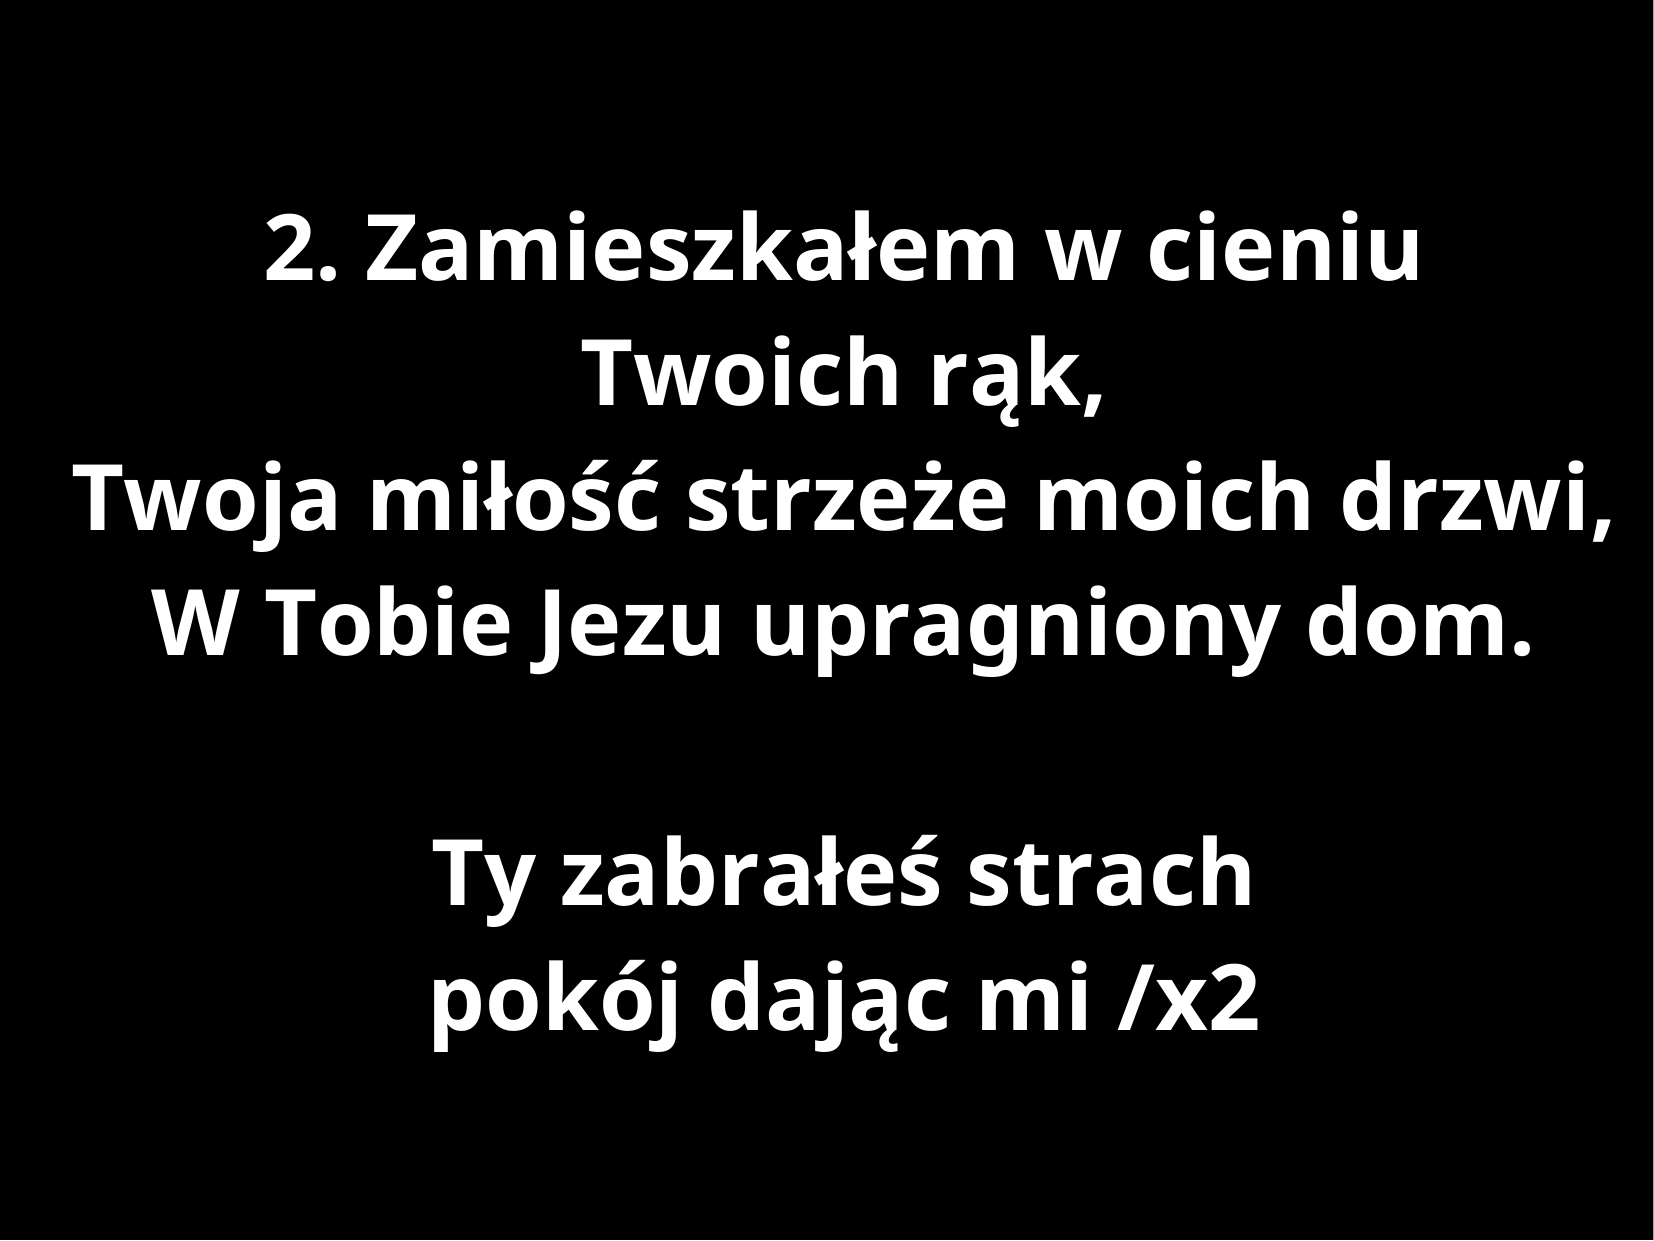

# 2. Zamieszkałem w cieniu
Twoich rąk,
Twoja miłość strzeże moich drzwi,
W Tobie Jezu upragniony dom.
Ty zabrałeś strach
pokój dając mi /x2